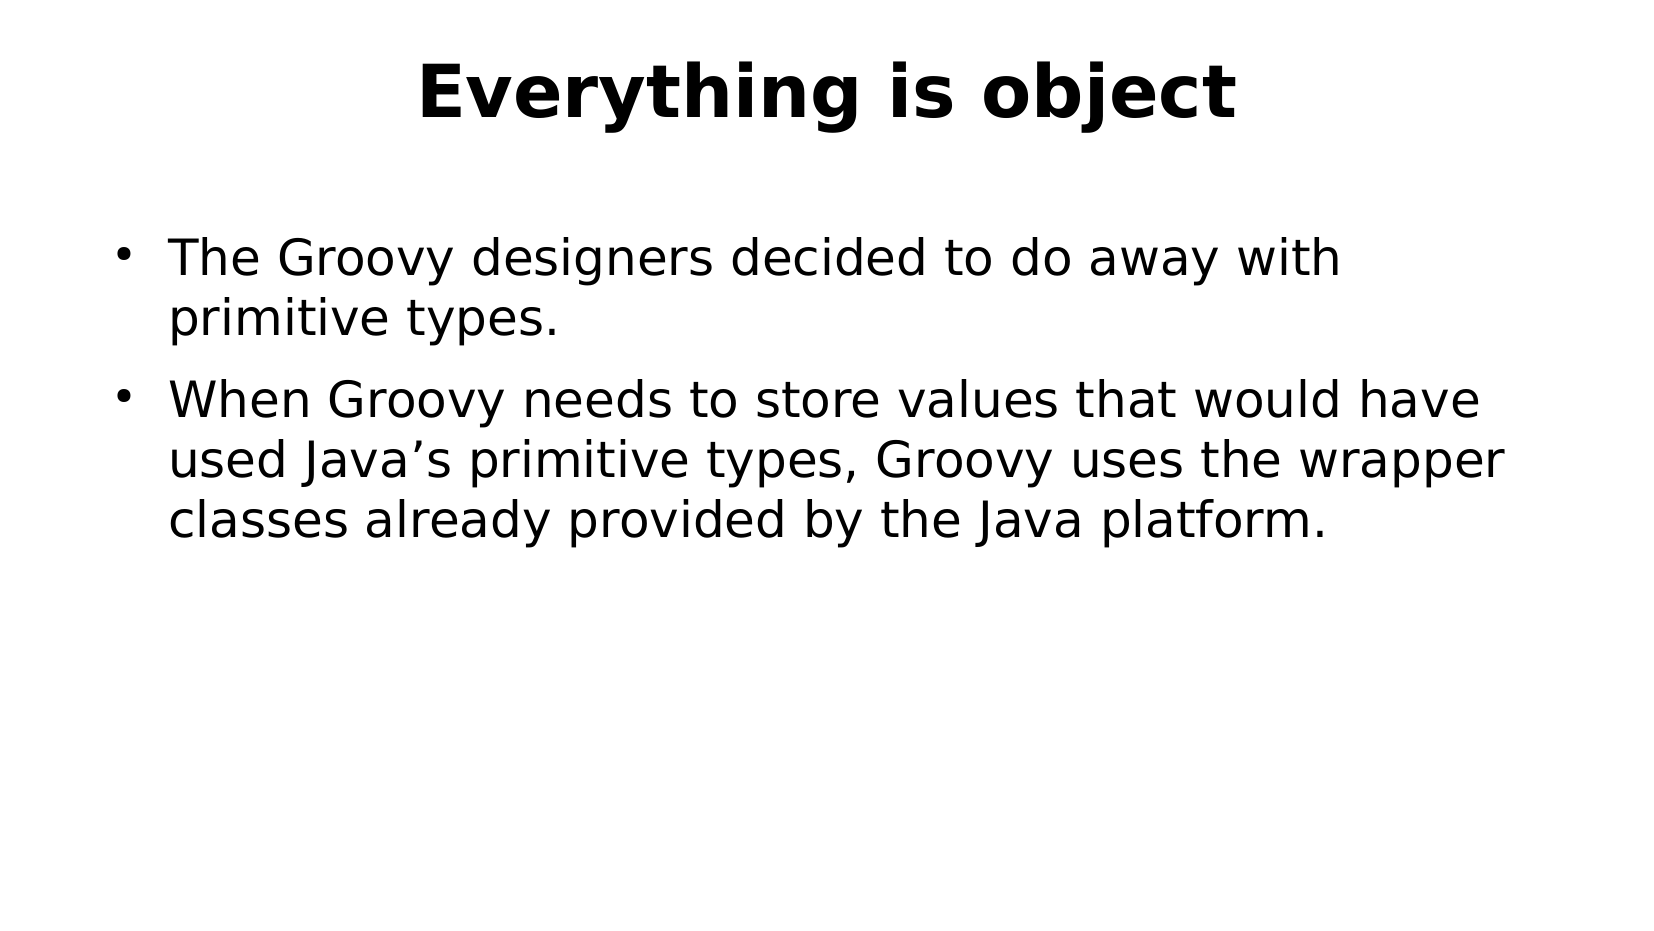

# Everything is object
The Groovy designers decided to do away with primitive types.
When Groovy needs to store values that would have used Java’s primitive types, Groovy uses the wrapper classes already provided by the Java platform.